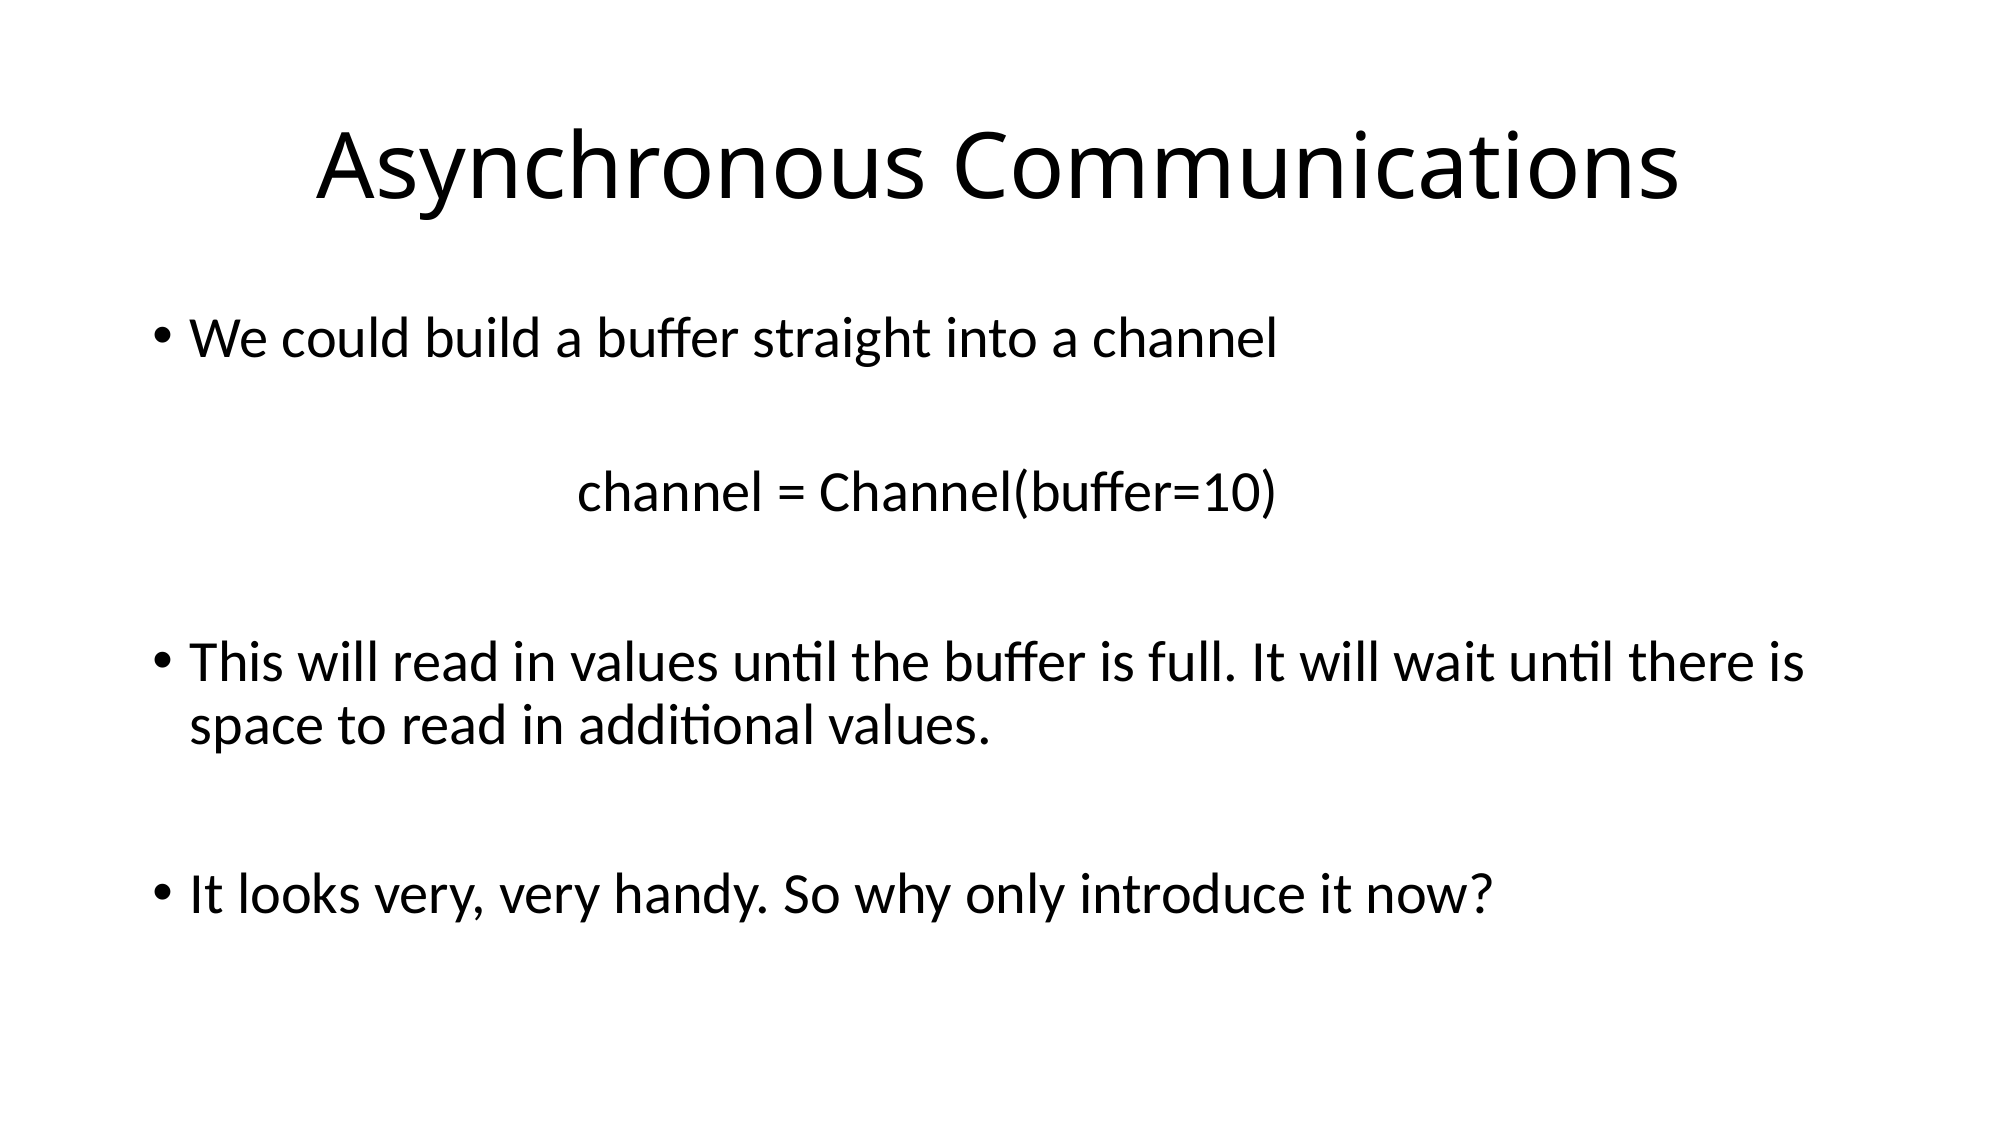

# Asynchronous Communications
We could build a buffer straight into a channel
channel = Channel(buffer=10)
This will read in values until the buffer is full. It will wait until there is space to read in additional values.
It looks very, very handy. So why only introduce it now?